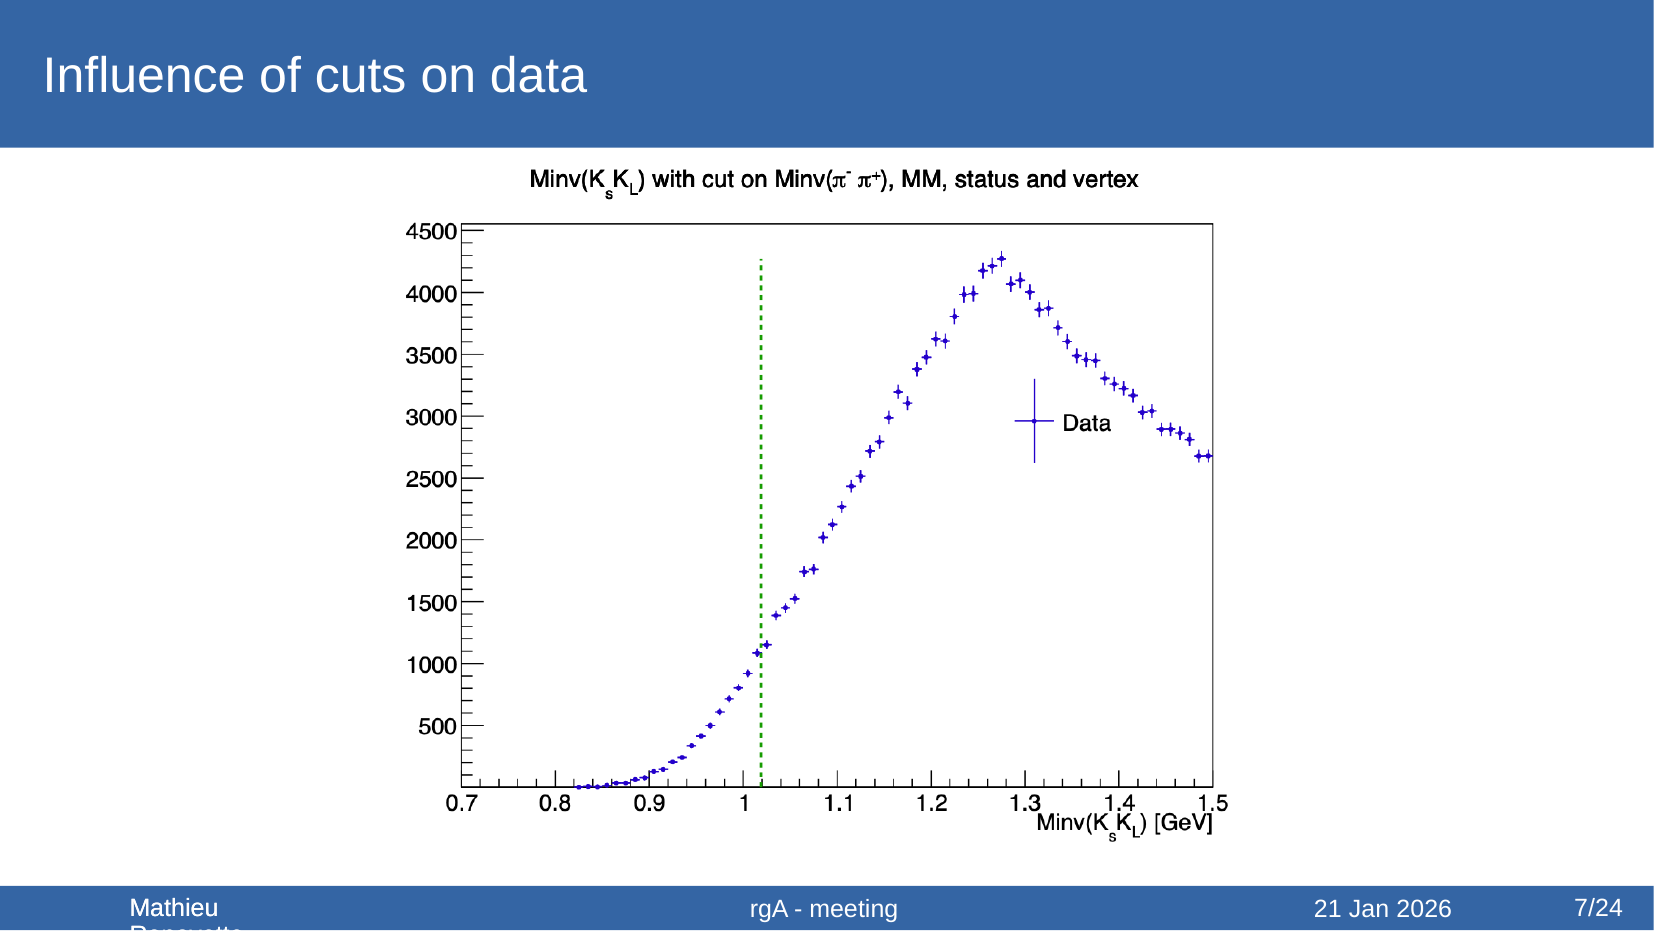

Influence of cuts on data
Mathieu Ronayette
7/24
Mathieu Ronayette
rgA - meeting
21 Jan 2026